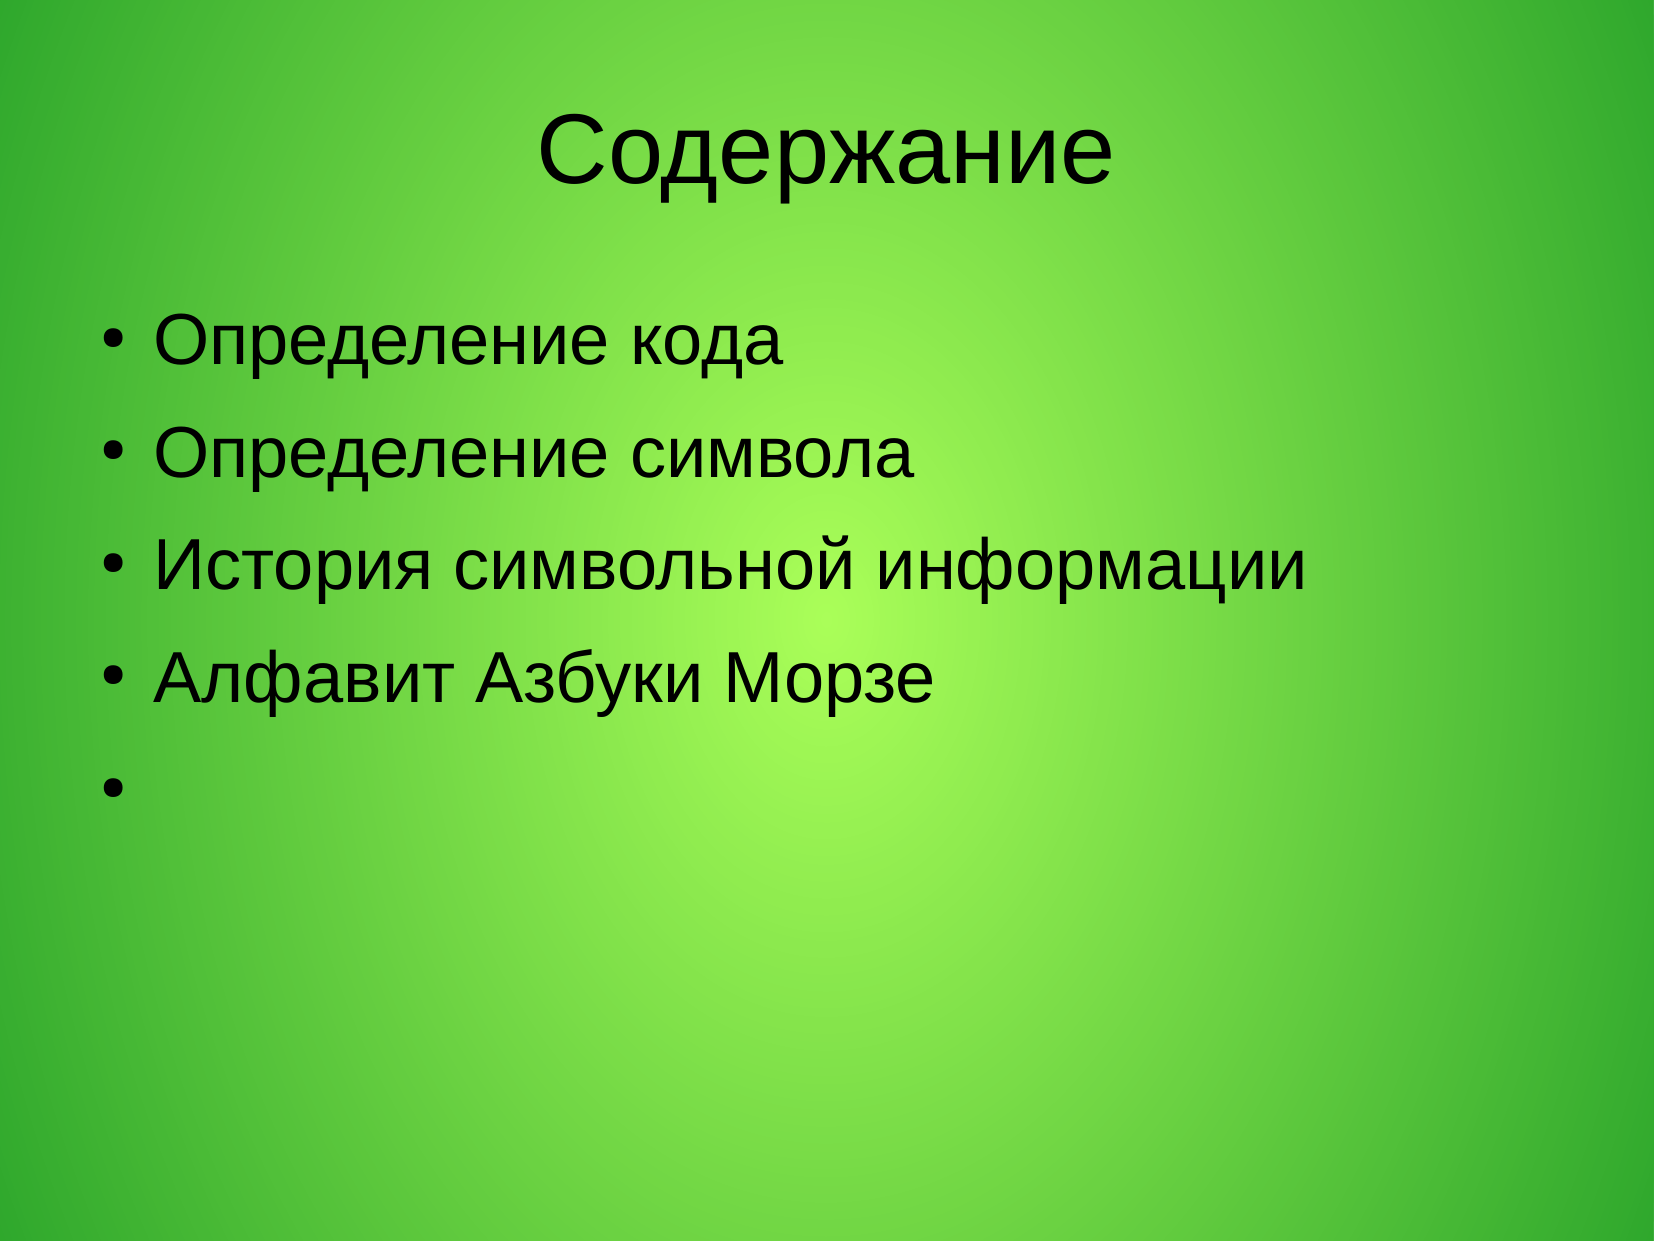

# Содержание
Определение кода
Определение символа
История символьной информации
Алфавит Азбуки Морзе